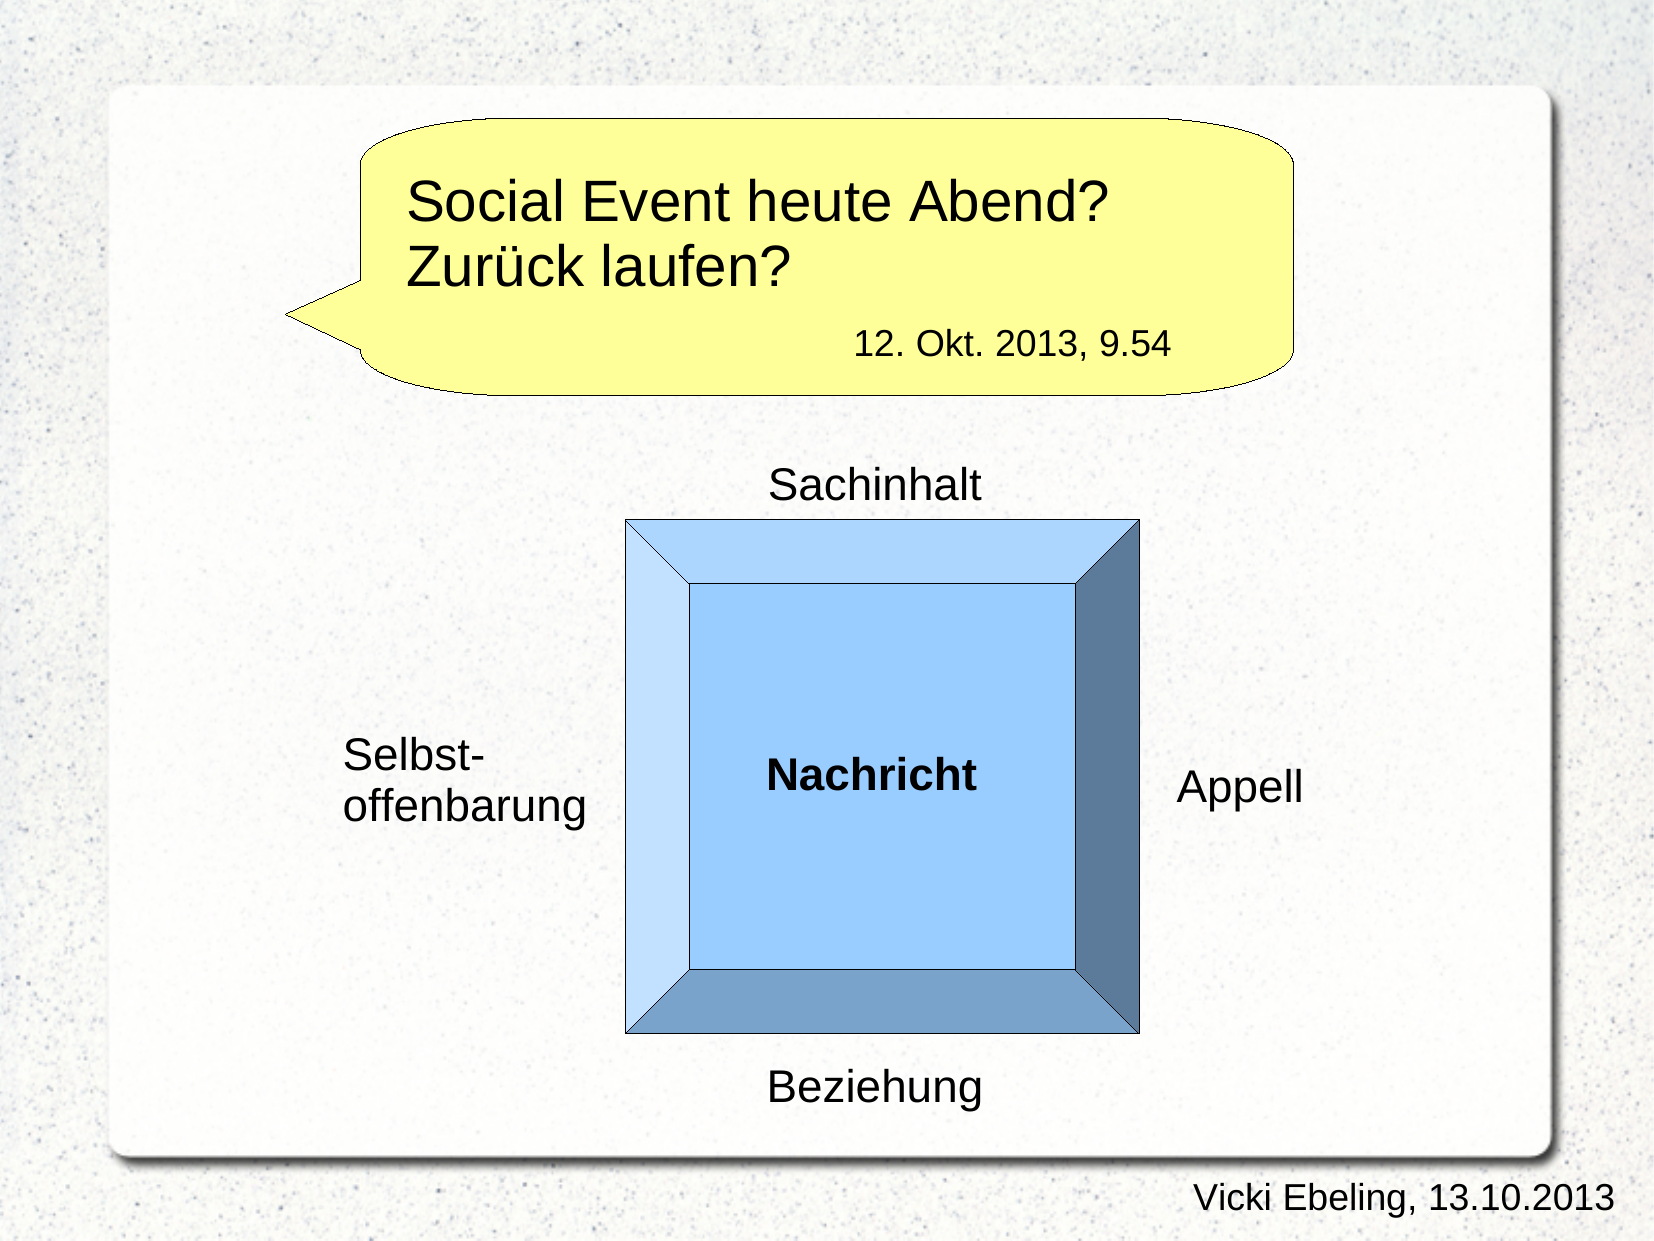

Social Event heute Abend?
Zurück laufen?
12. Okt. 2013, 9.54
Sachinhalt
Selbst-
offenbarung
Nachricht
Appell
Beziehung
Vicki Ebeling, 13.10.2013